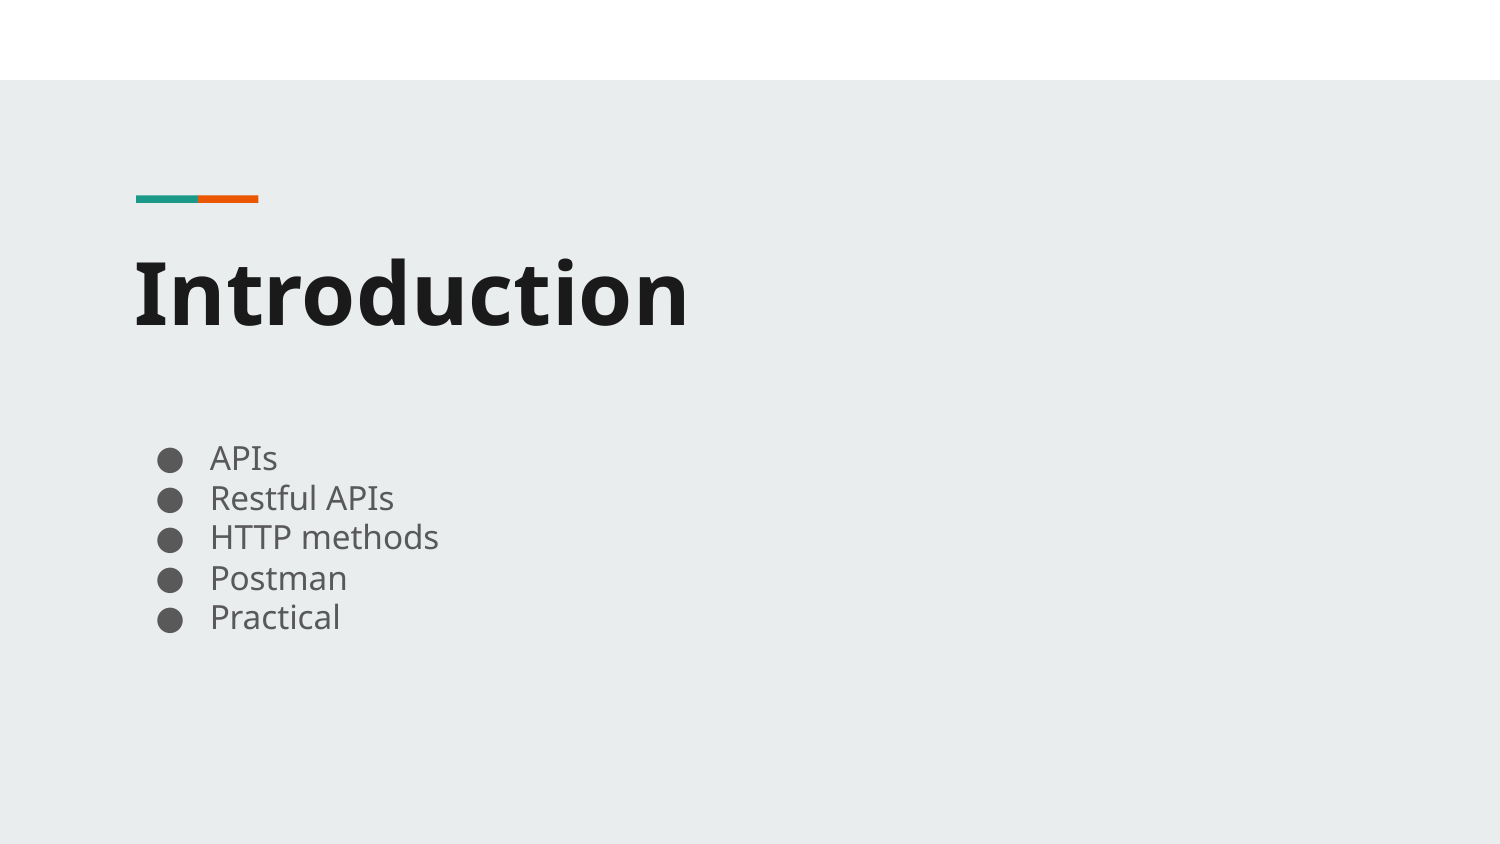

# Introduction
APIs
Restful APIs
HTTP methods
Postman
Practical